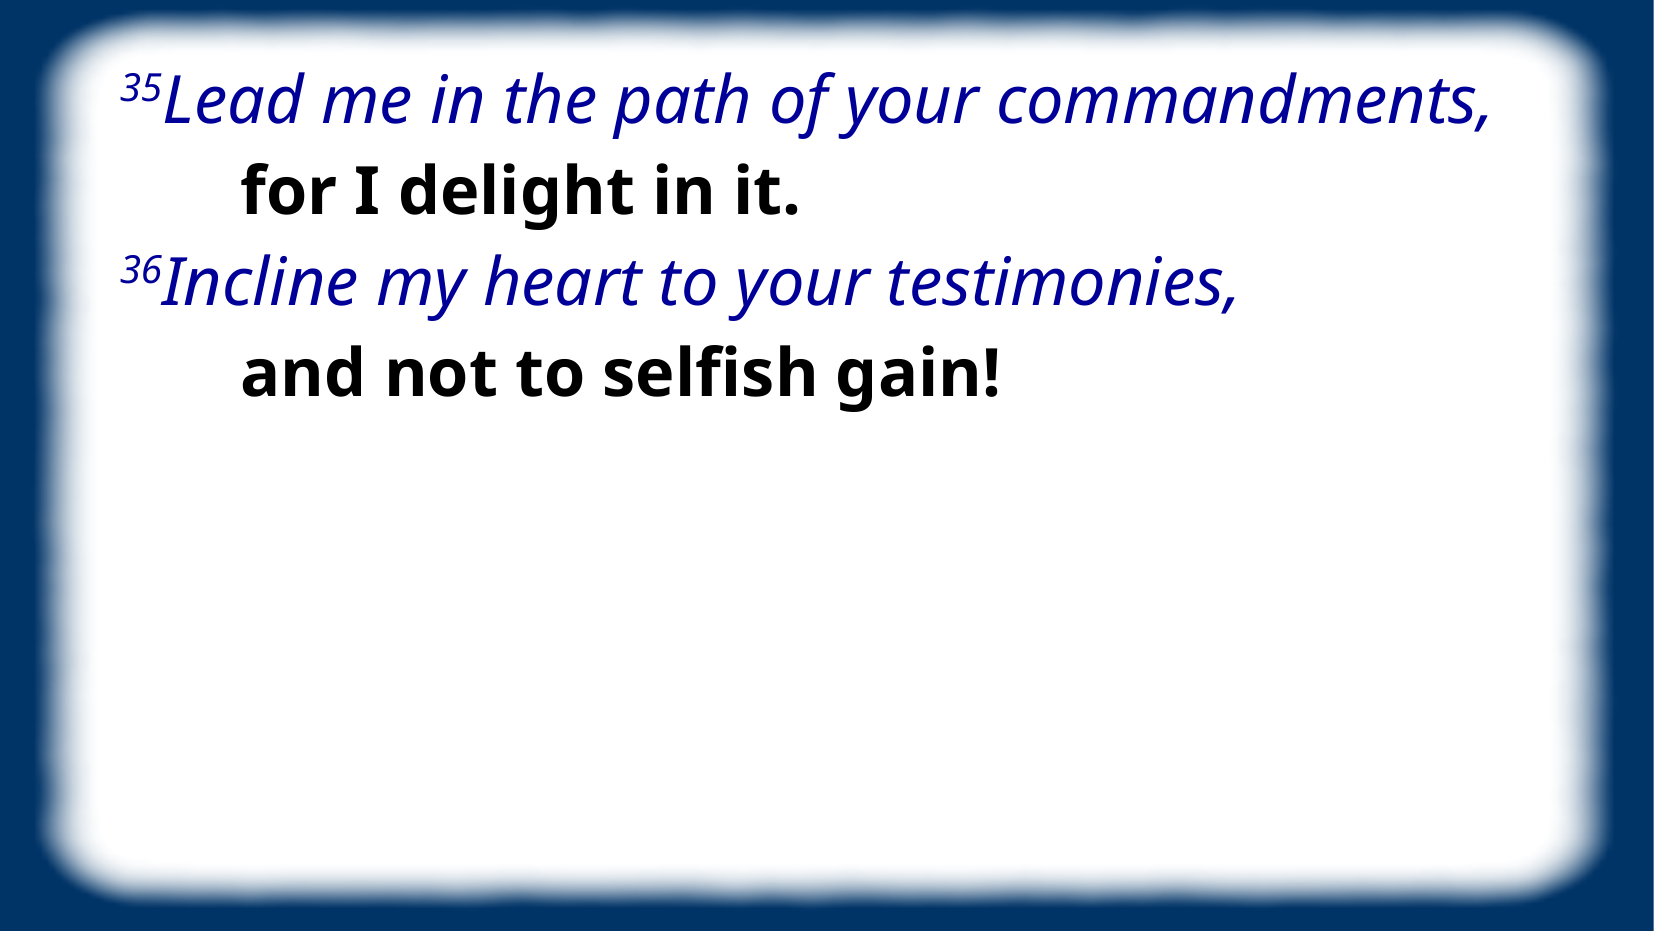

35Lead me in the path of your commandments,
 for I delight in it.
36Incline my heart to your testimonies,
 and not to selfish gain!